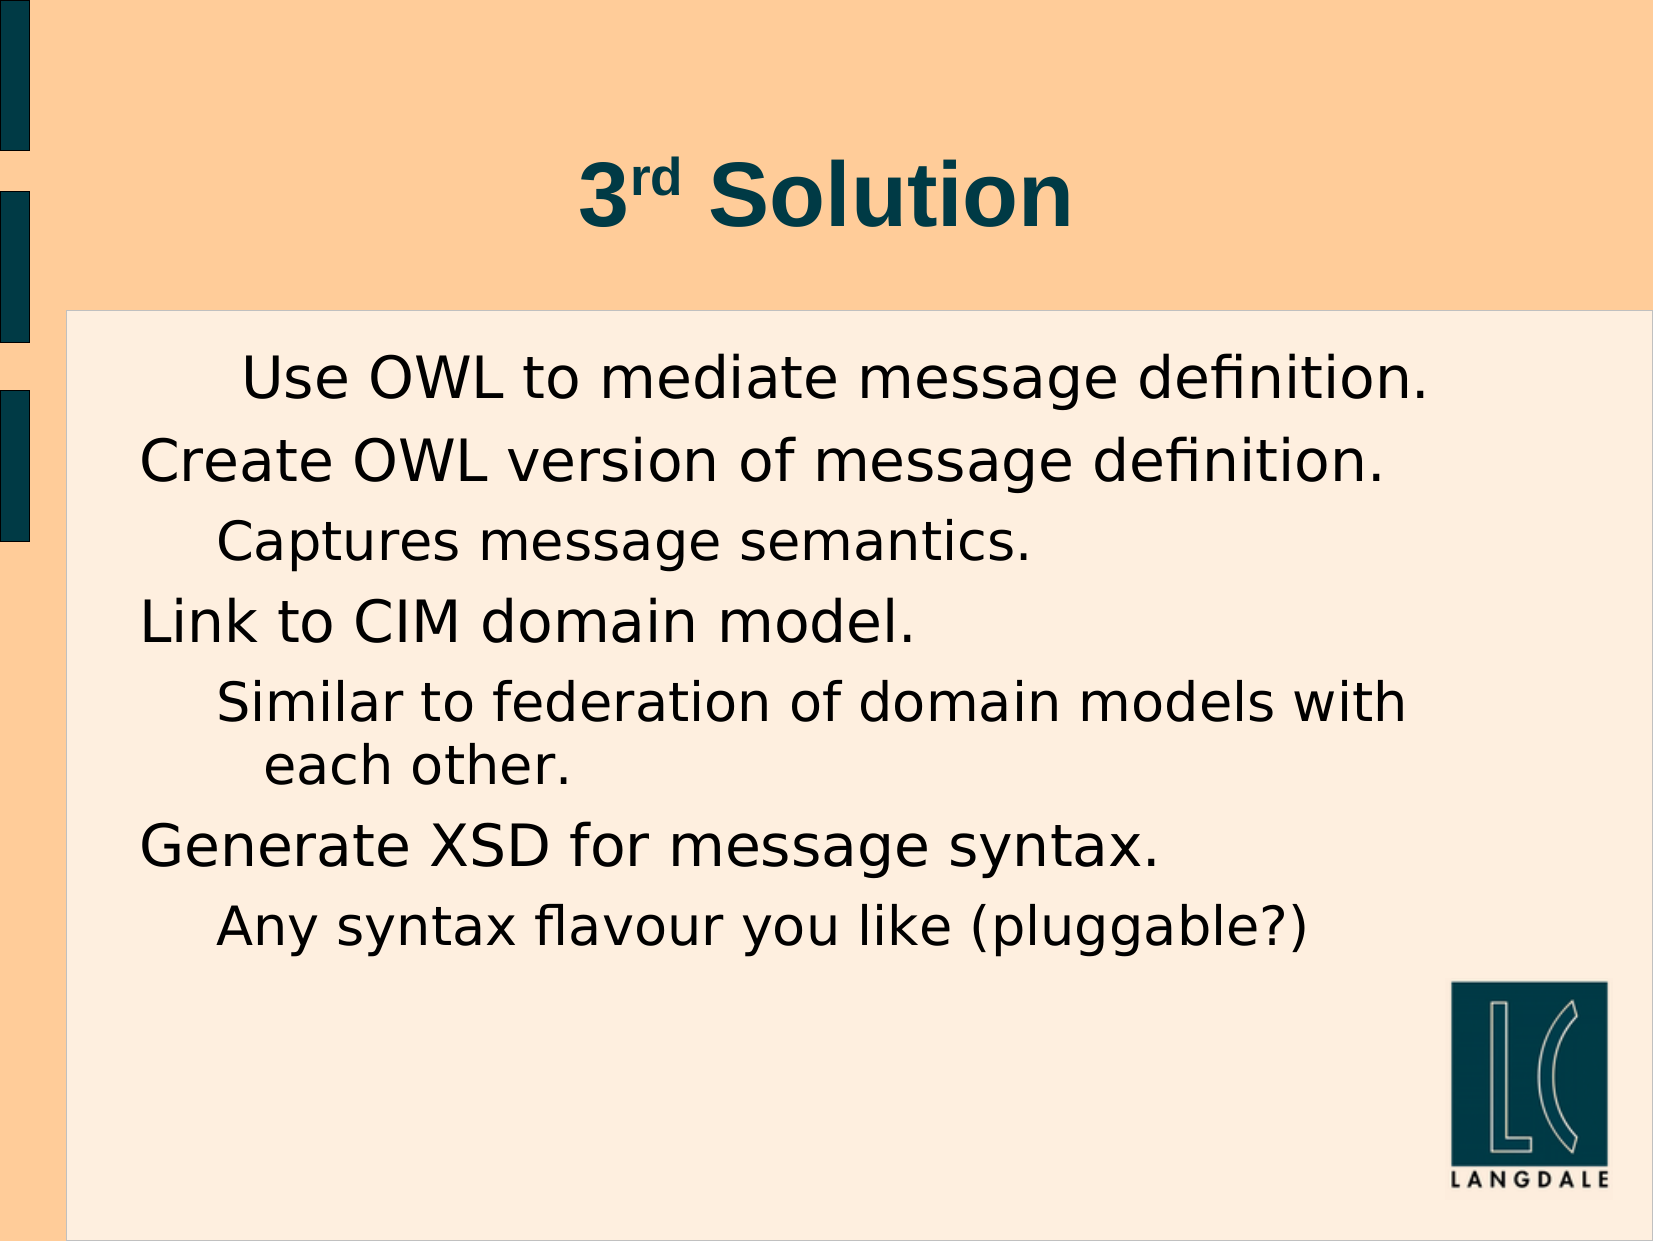

# 3rd Solution
Use OWL to mediate message definition.
Create OWL version of message definition.
Captures message semantics.
Link to CIM domain model.
Similar to federation of domain models with each other.
Generate XSD for message syntax.
Any syntax flavour you like (pluggable?)